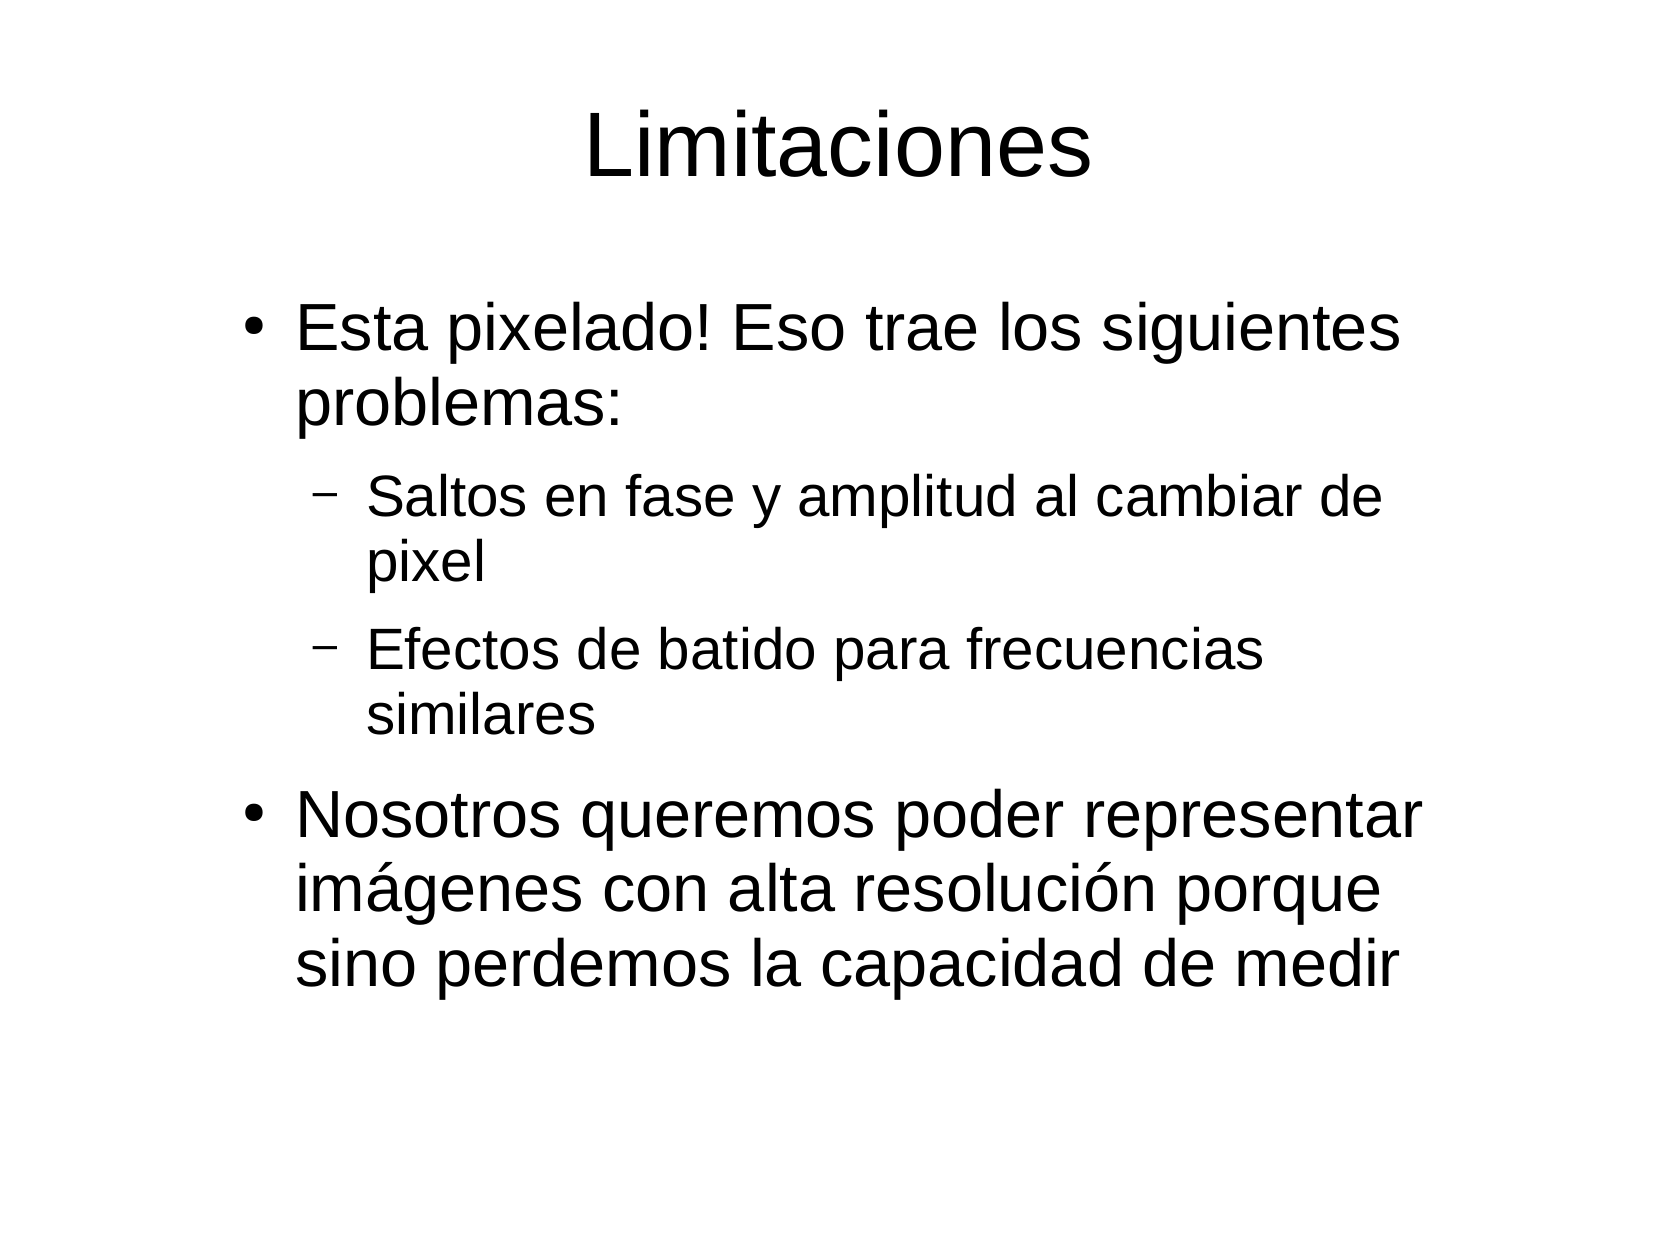

# Limitaciones
Esta pixelado! Eso trae los siguientes problemas:
Saltos en fase y amplitud al cambiar de pixel
Efectos de batido para frecuencias similares
Nosotros queremos poder representar imágenes con alta resolución porque sino perdemos la capacidad de medir